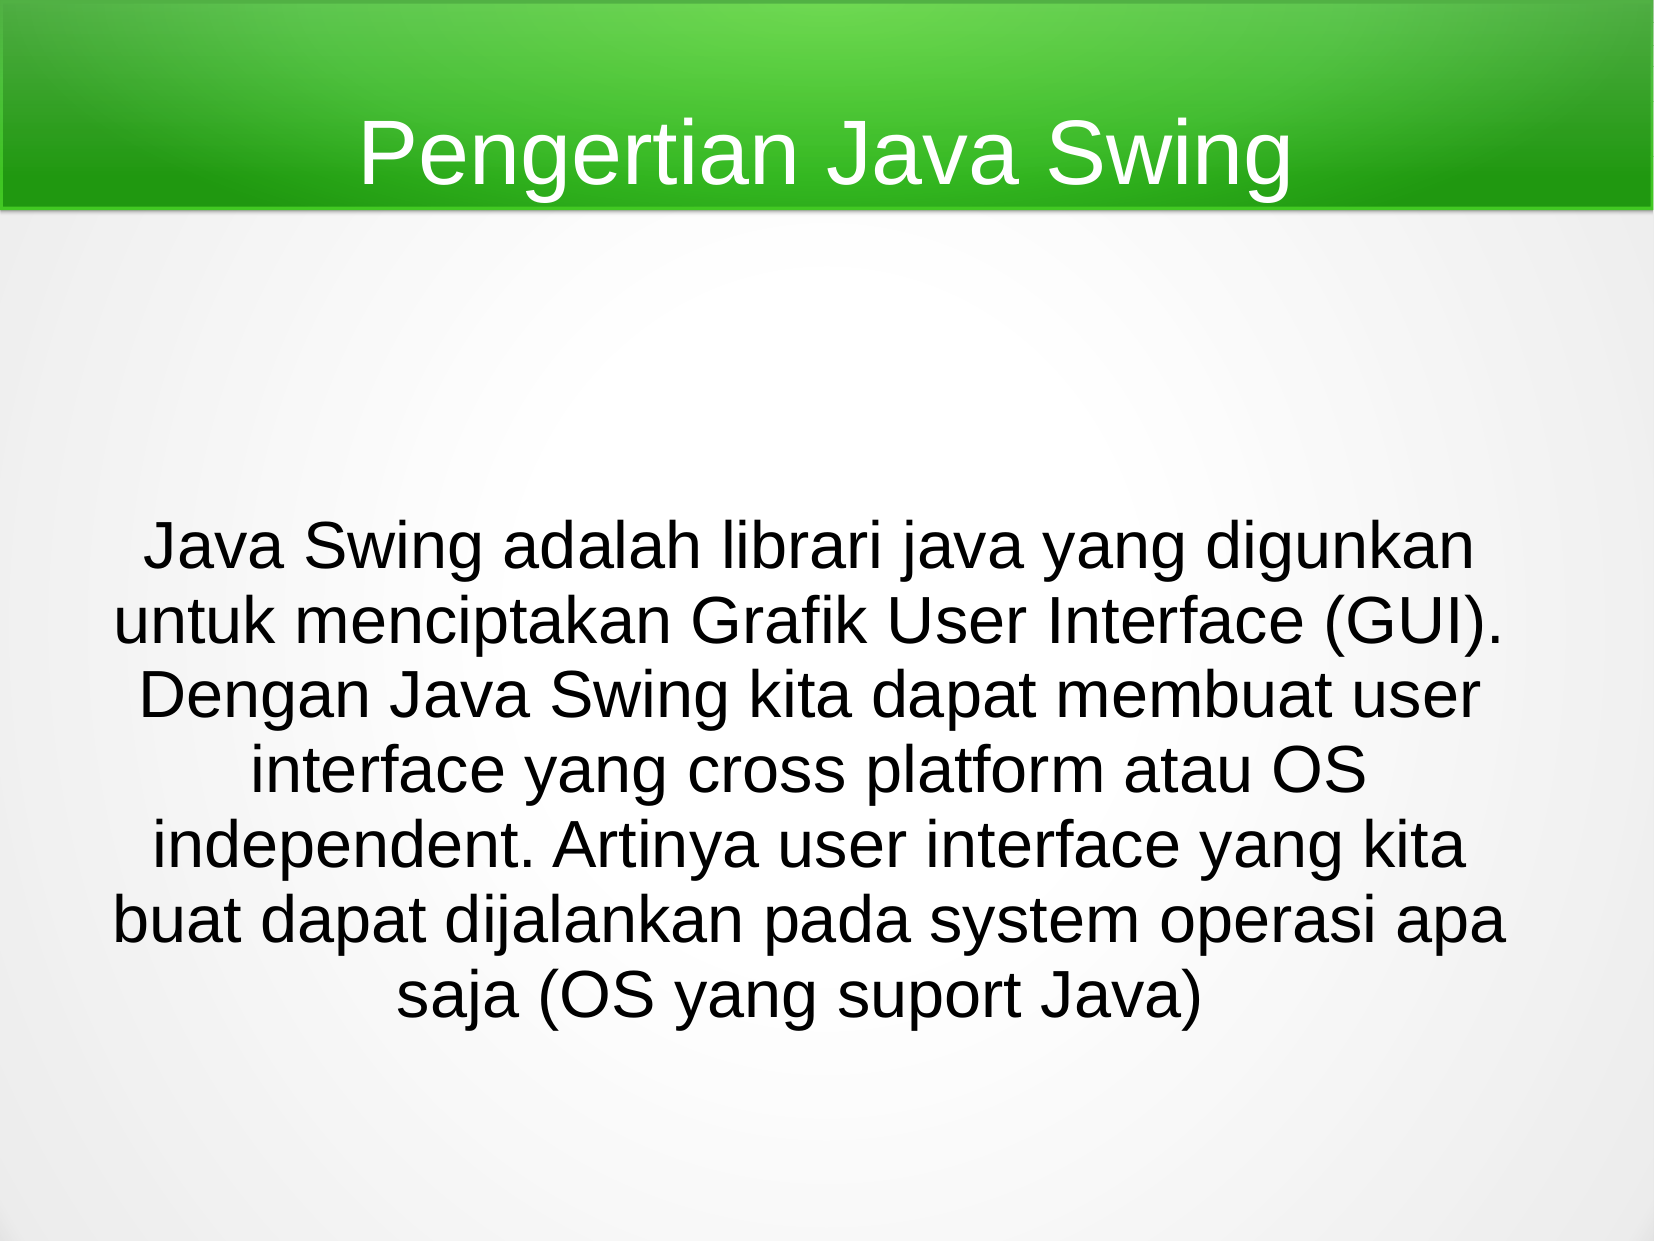

# Pengertian Java Swing
Java Swing adalah librari java yang digunkan untuk menciptakan Grafik User Interface (GUI). Dengan Java Swing kita dapat membuat user interface yang cross platform atau OS independent. Artinya user interface yang kita buat dapat dijalankan pada system operasi apa saja (OS yang suport Java)